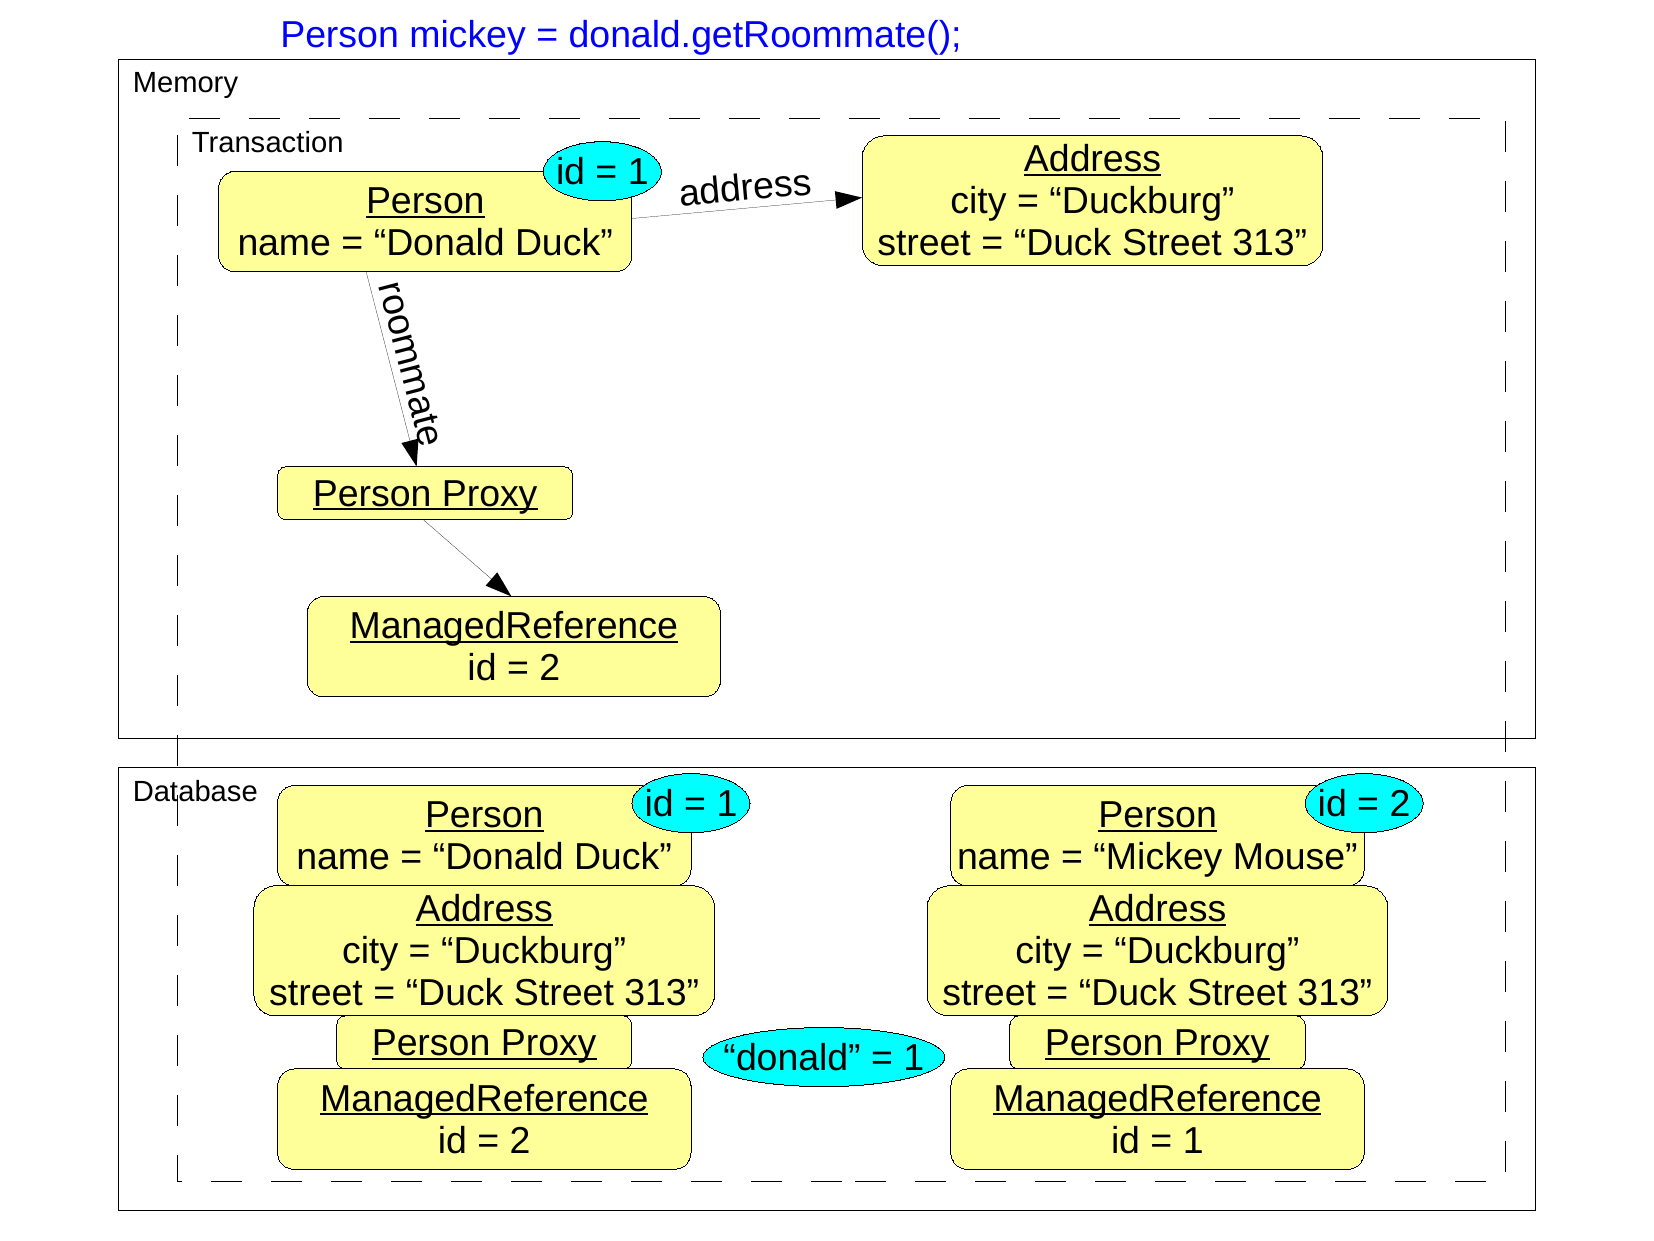

Person mickey = donald.getRoommate();
Memory
Transaction
Address
city = “Duckburg”
street = “Duck Street 313”
id = 1
Person
name = “Donald Duck”
address
roommate
Person Proxy
ManagedReference
id = 2
Database
id = 1
id = 2
Person
name = “Donald Duck”
Person
name = “Mickey Mouse”
Address
city = “Duckburg”
street = “Duck Street 313”
Address
city = “Duckburg”
street = “Duck Street 313”
Person Proxy
Person Proxy
“donald” = 1
ManagedReference
id = 2
ManagedReference
id = 1